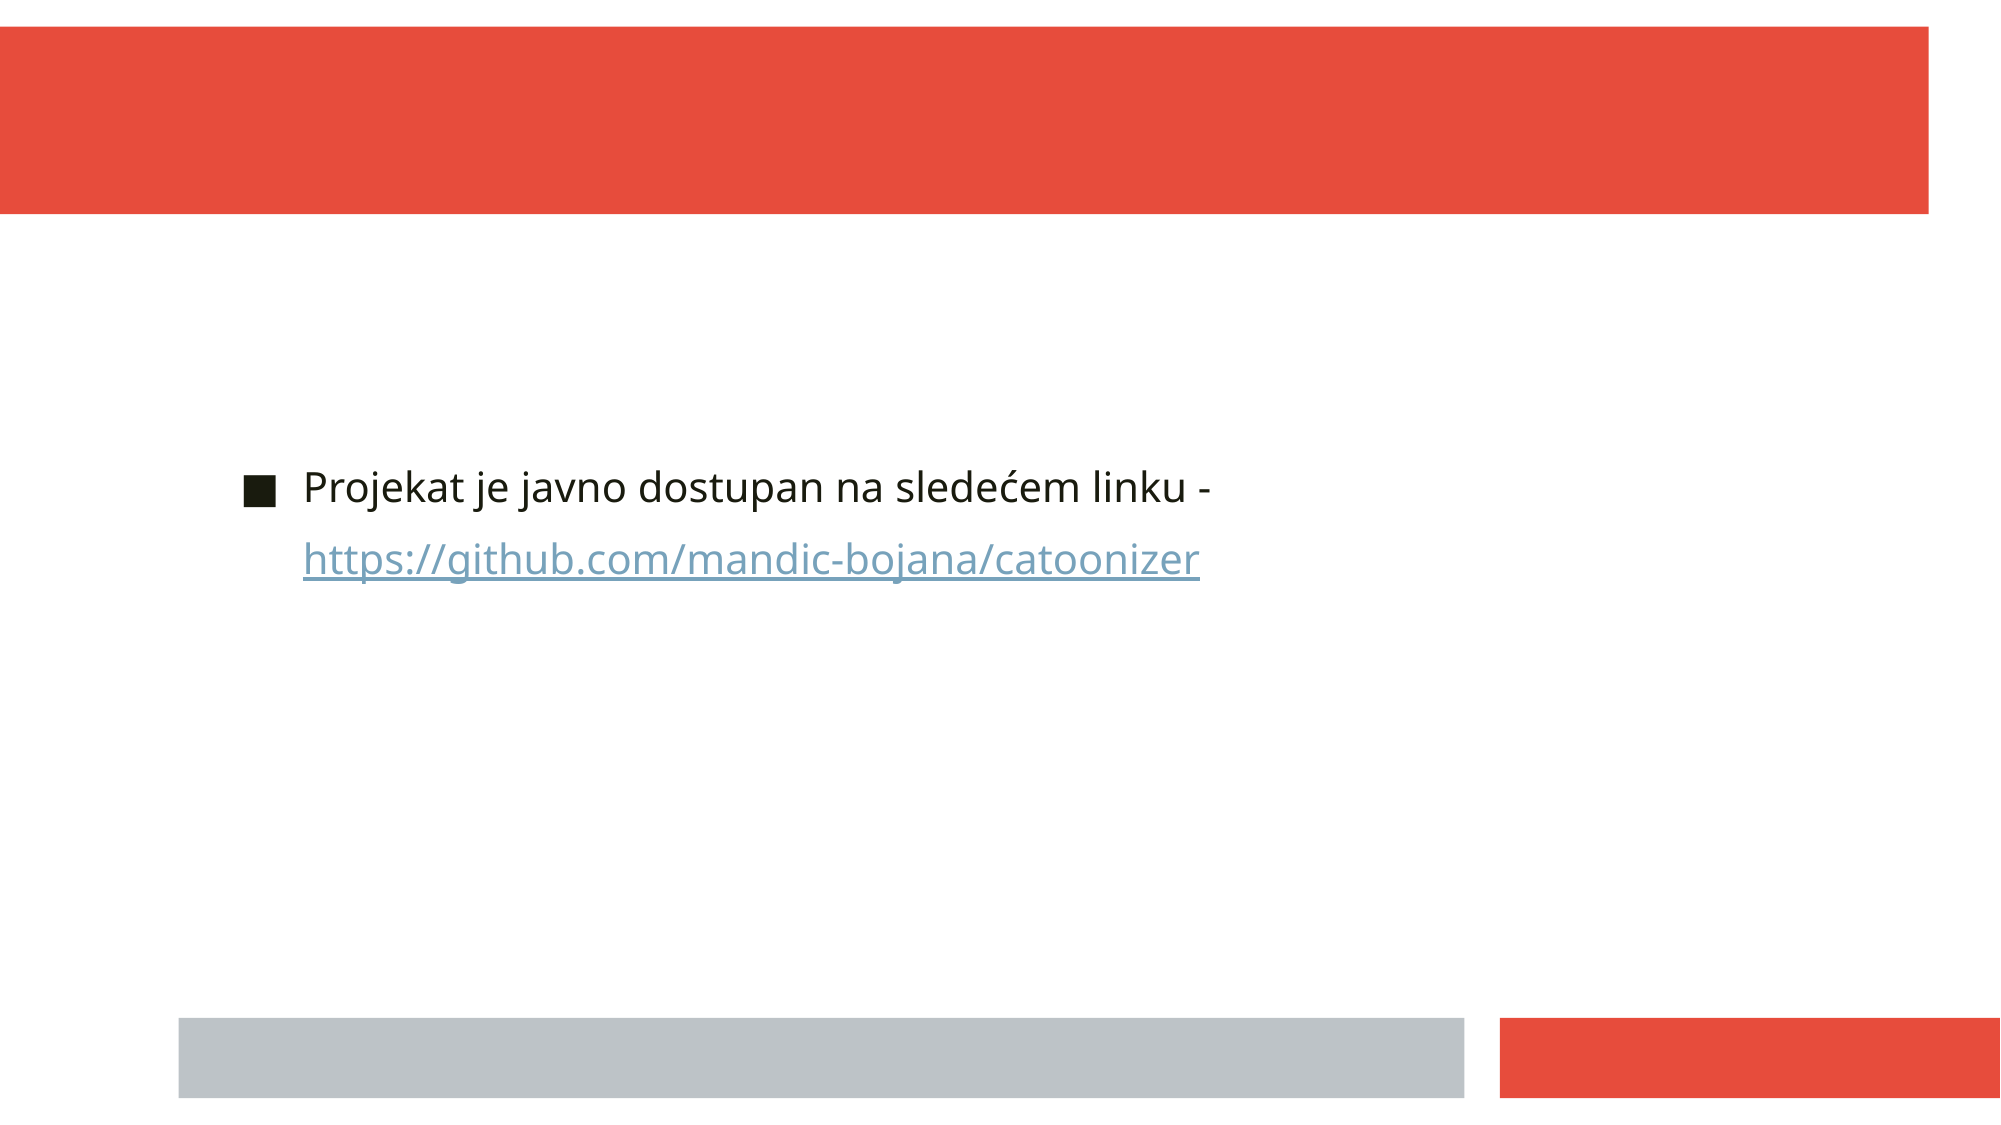

#
Projekat je javno dostupan na sledećem linku -
https://github.com/mandic-bojana/catoonizer